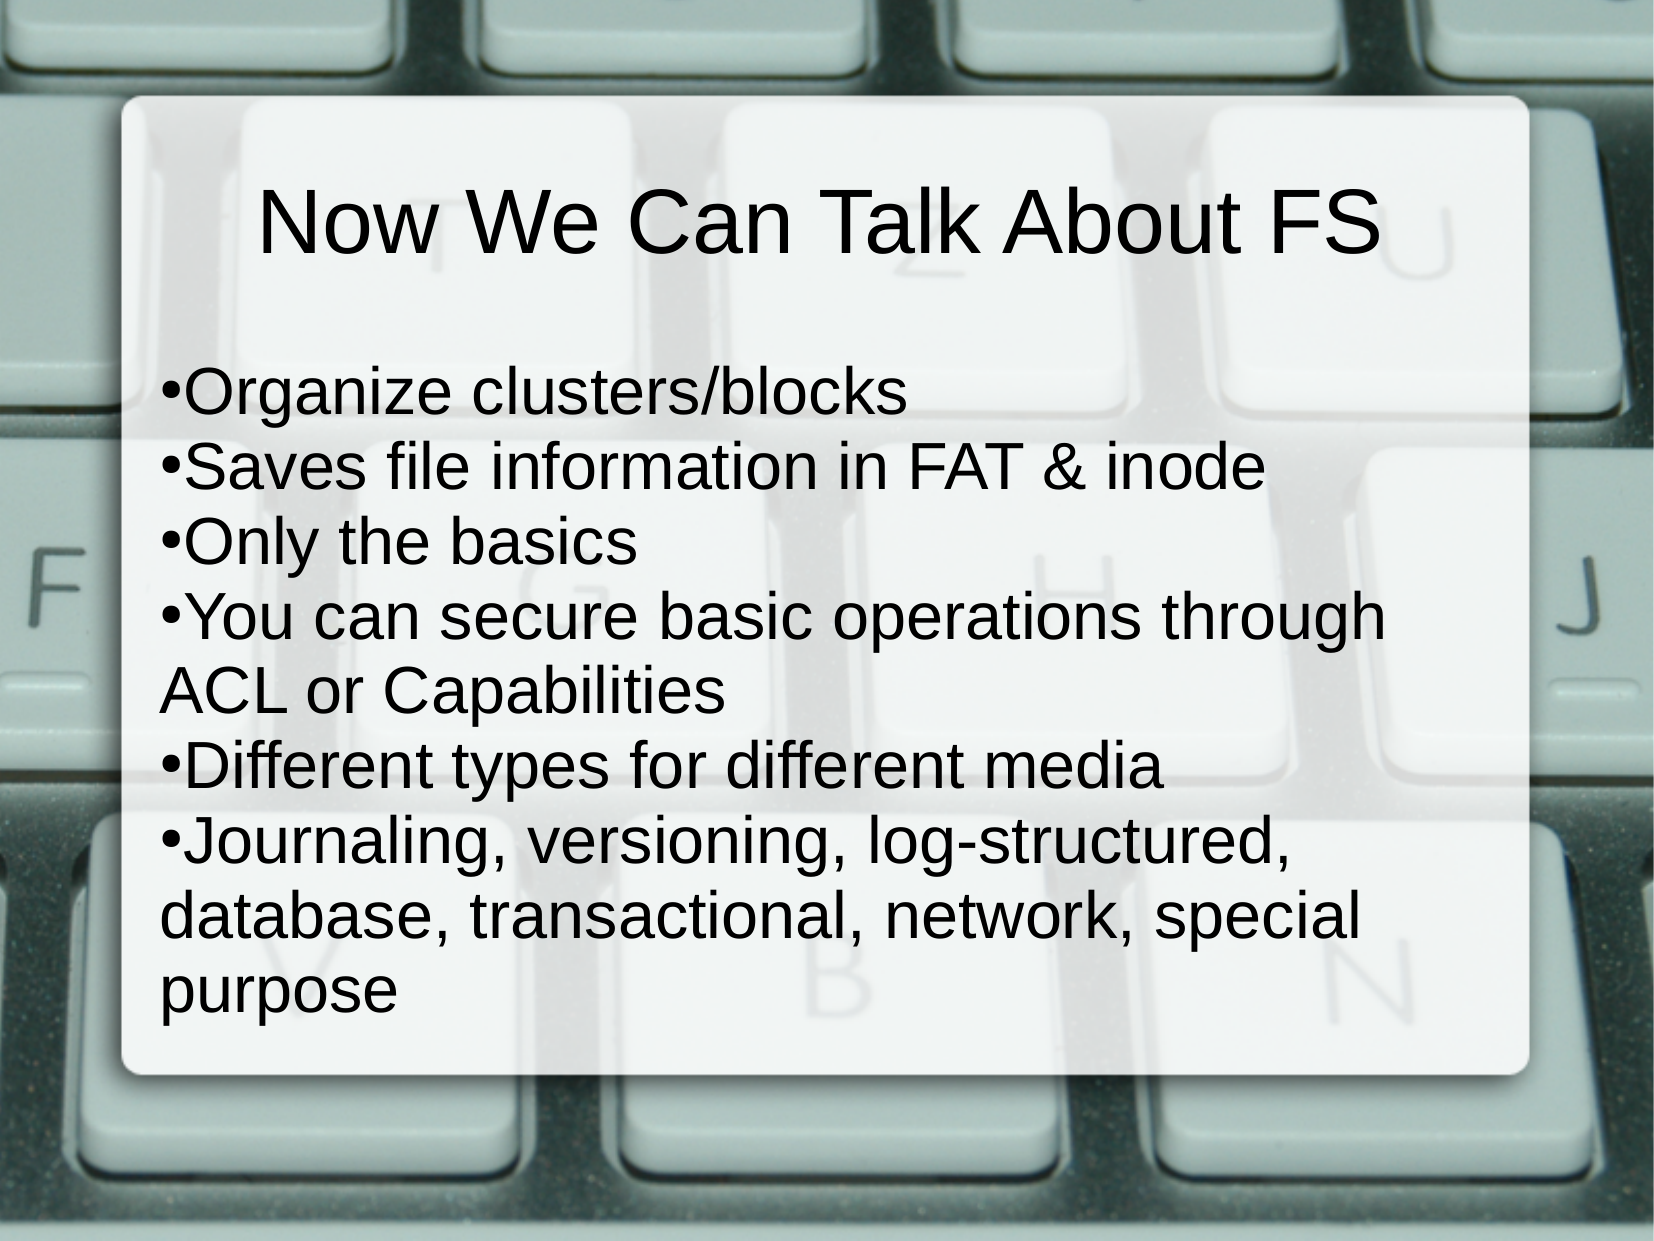

# Now We Can Talk About FS
Organize clusters/blocks
Saves file information in FAT & inode
Only the basics
You can secure basic operations through ACL or Capabilities
Different types for different media
Journaling, versioning, log-structured, database, transactional, network, special purpose